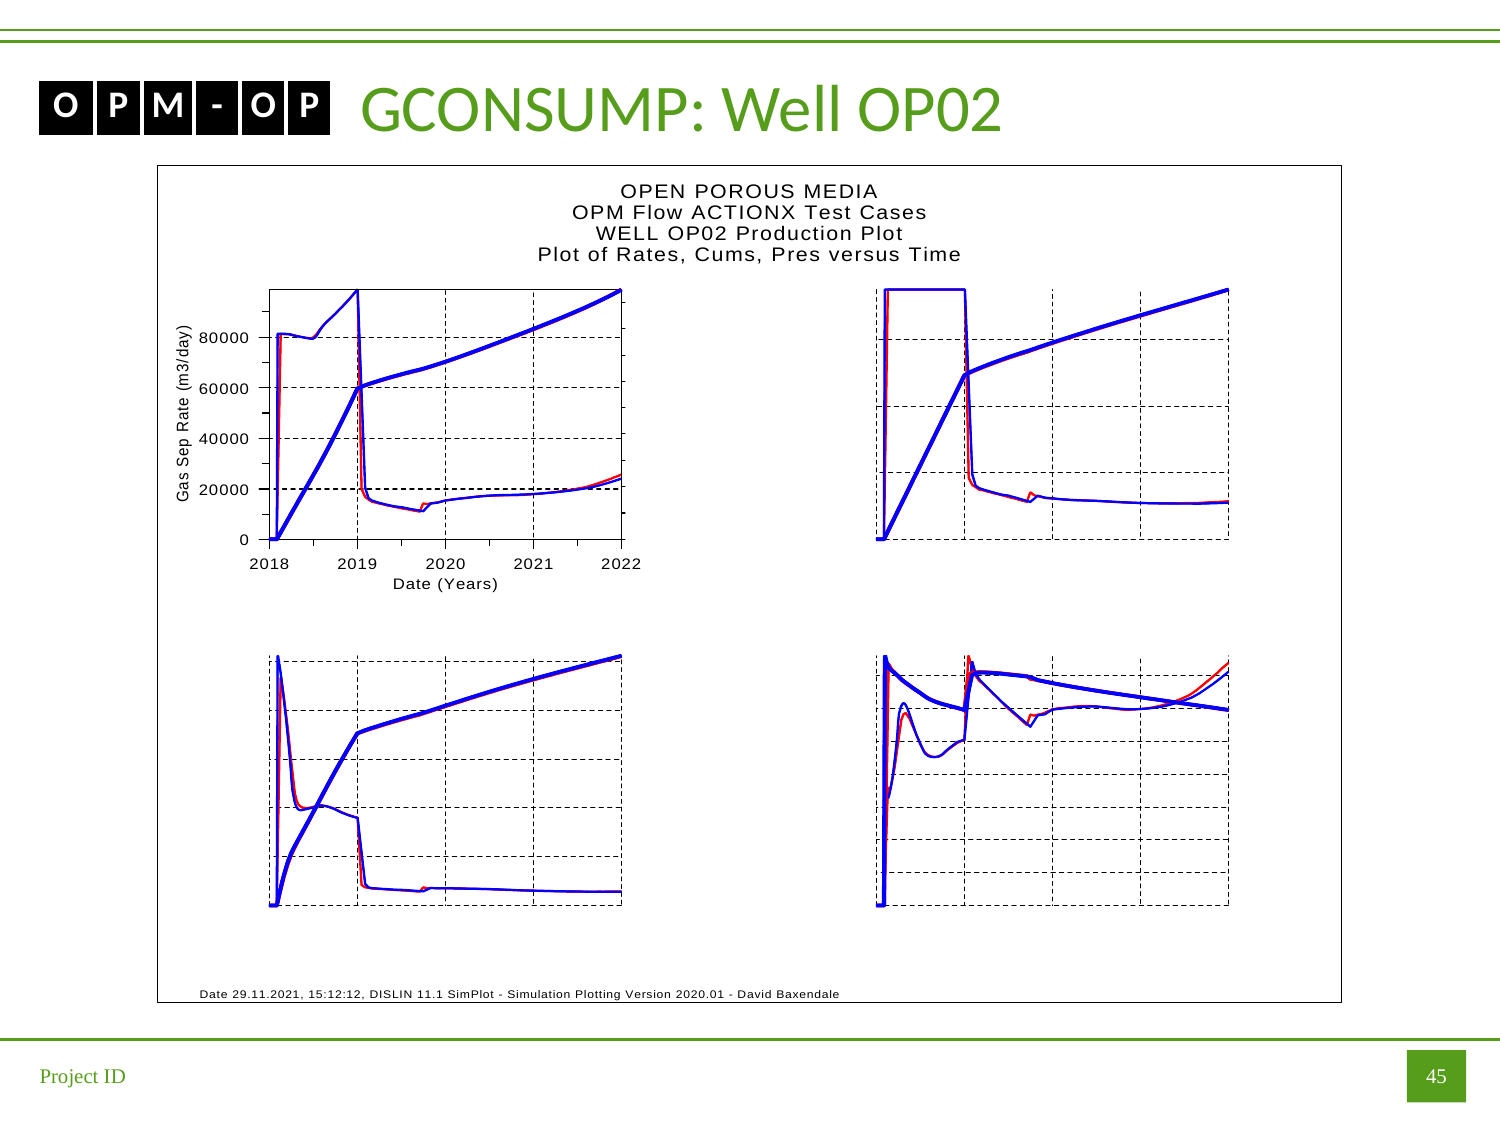

# GCONSUMP: well OP02
Project ID
45